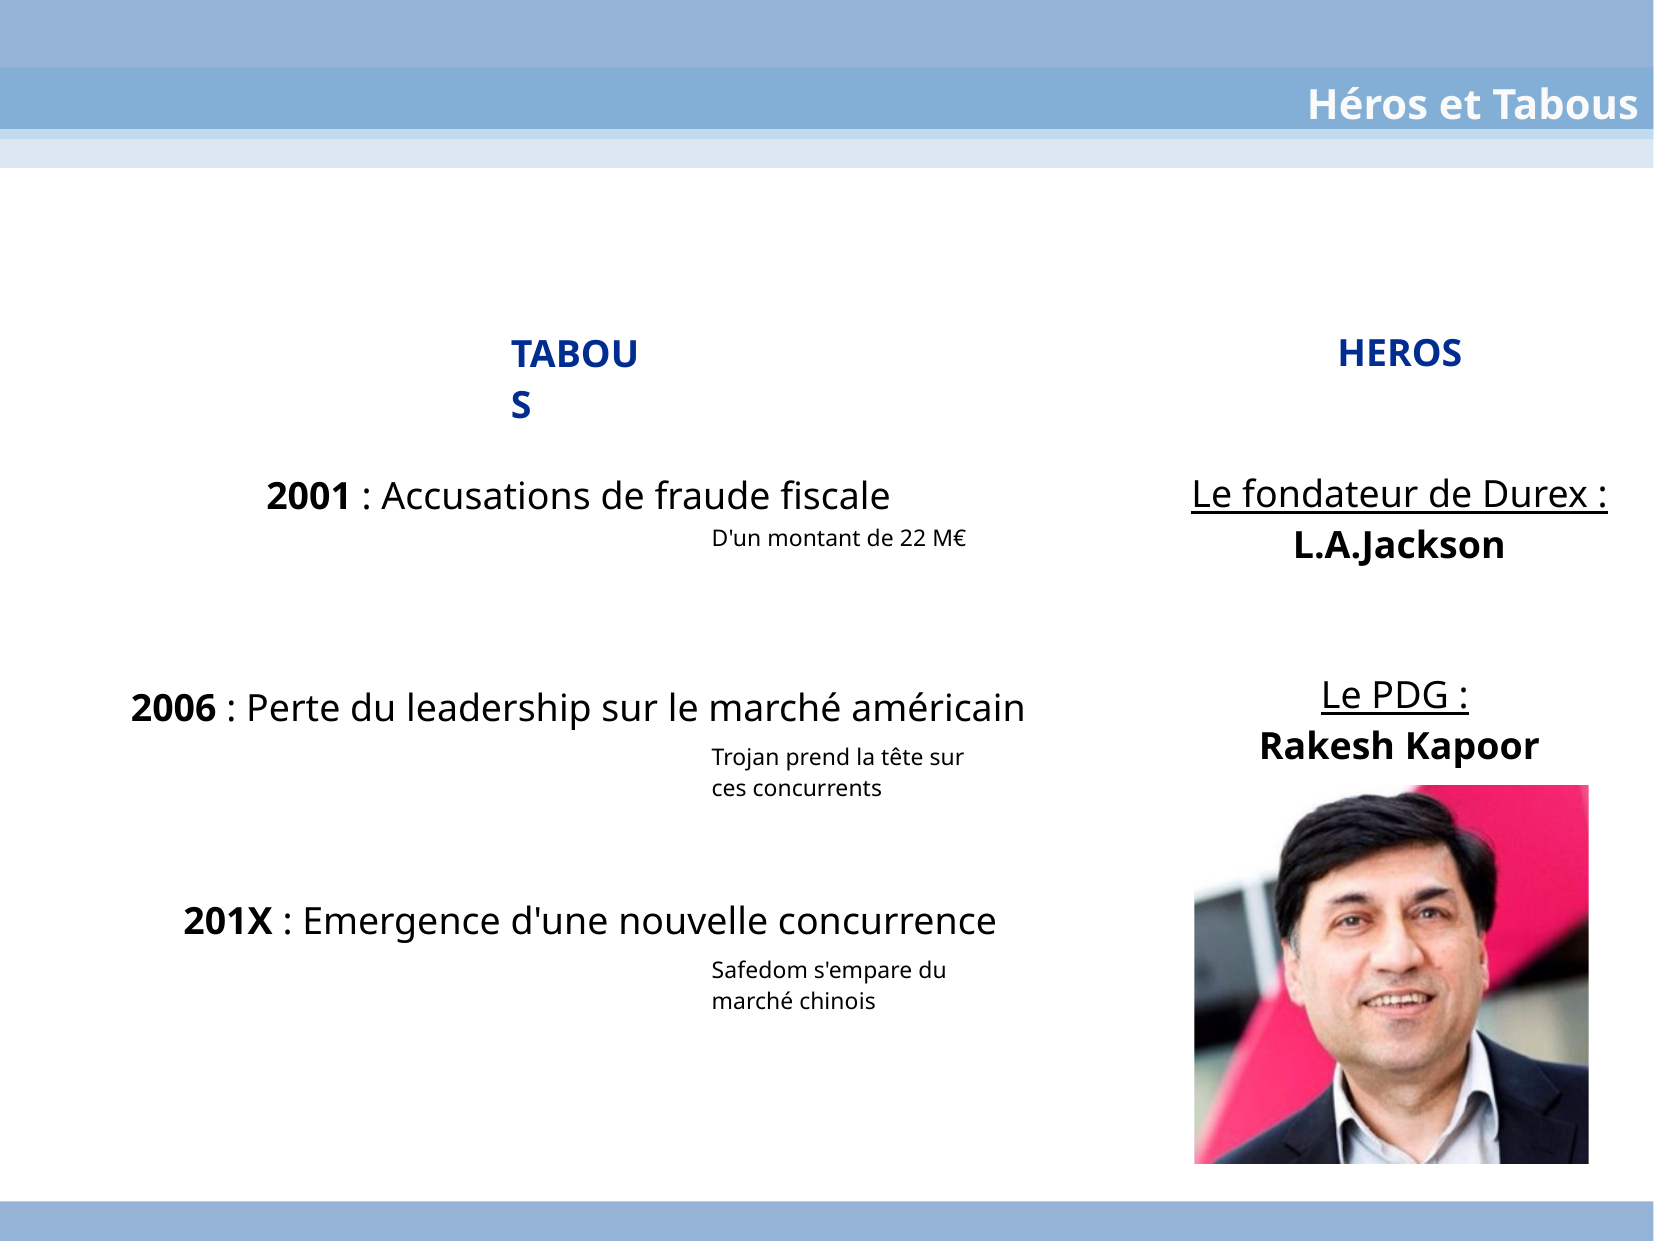

Héros et Tabous
HEROS
TABOUS
Le fondateur de Durex : L.A.Jackson
2001 : Accusations de fraude fiscale
D'un montant de 22 M€
Le PDG :
Rakesh Kapoor
2006 : Perte du leadership sur le marché américain
Trojan prend la tête sur ces concurrents
201X : Emergence d'une nouvelle concurrence
Safedom s'empare du marché chinois